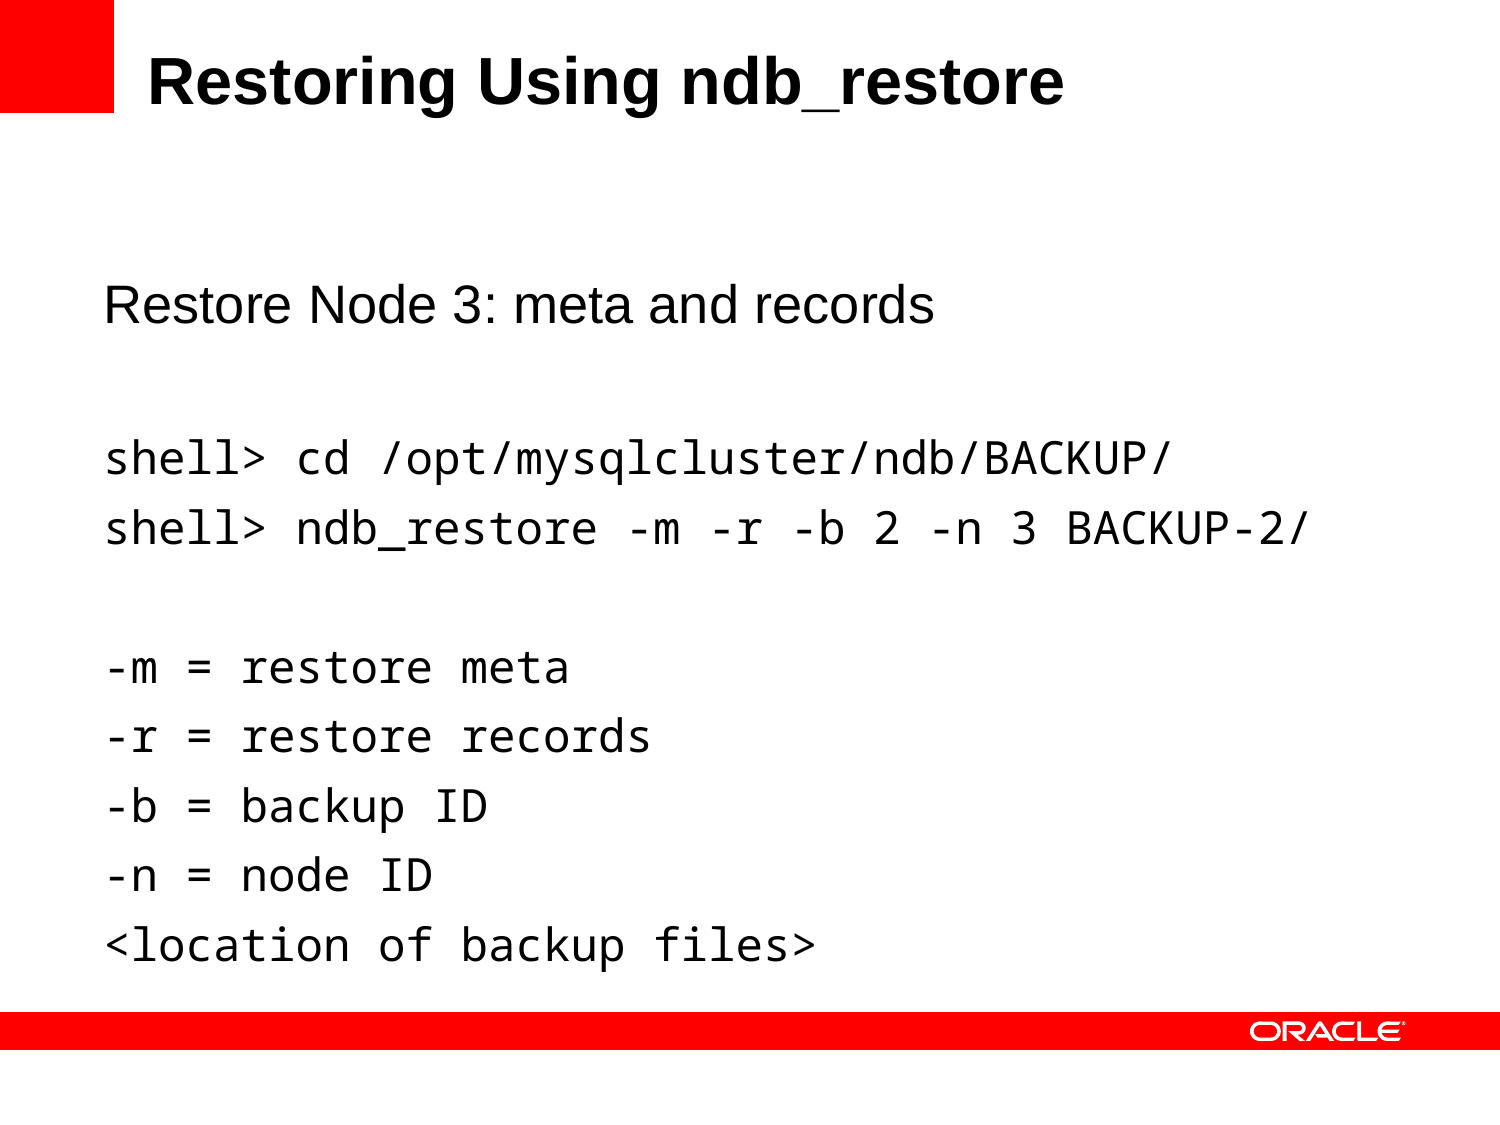

# Restoring Using ndb_restore
Restore Node 3: meta and records
shell> cd /opt/mysqlcluster/ndb/BACKUP/
shell> ndb_restore -m -r -b 2 -n 3 BACKUP-2/
-m = restore meta
-r = restore records
-b = backup ID
-n = node ID
<location of backup files>